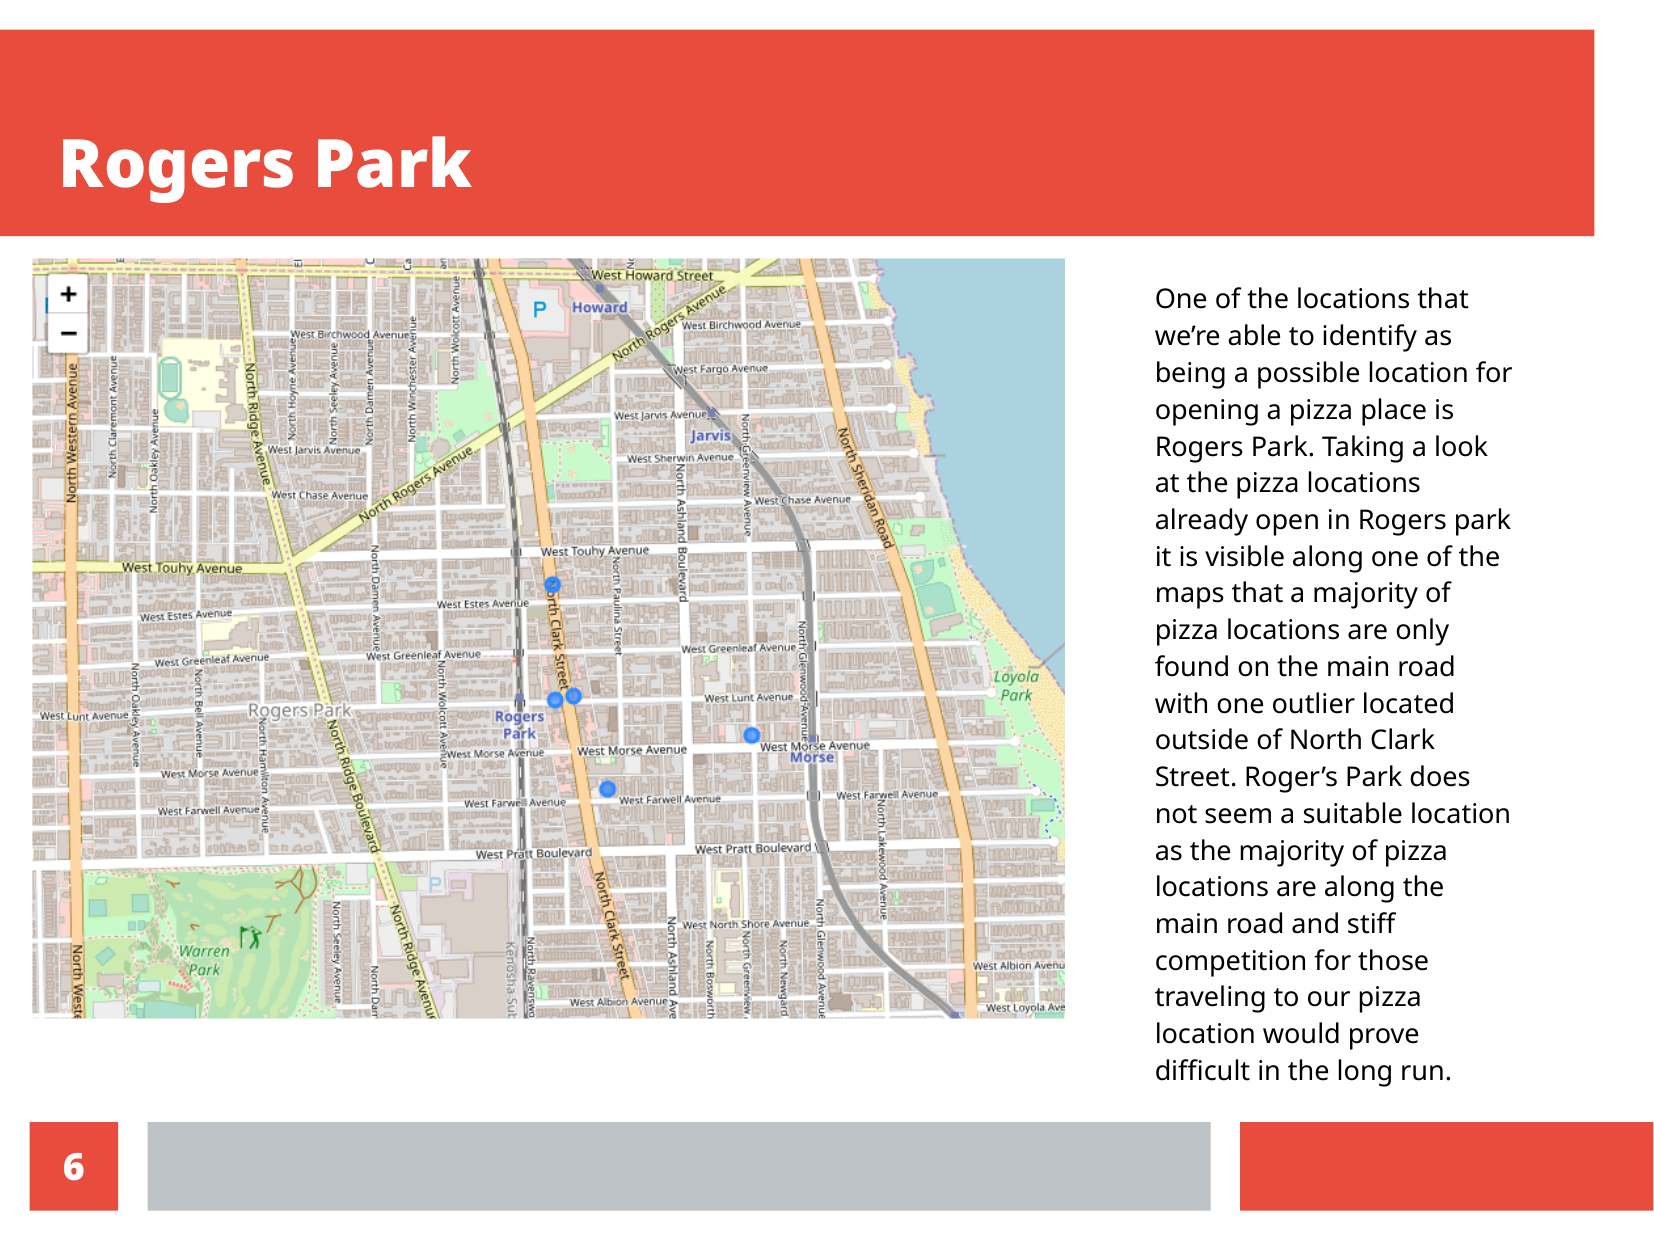

# Rogers Park
One of the locations that we’re able to identify as being a possible location for opening a pizza place is Rogers Park. Taking a look at the pizza locations already open in Rogers park it is visible along one of the maps that a majority of pizza locations are only found on the main road with one outlier located outside of North Clark Street. Roger’s Park does not seem a suitable location as the majority of pizza locations are along the main road and stiff competition for those traveling to our pizza location would prove difficult in the long run.
6